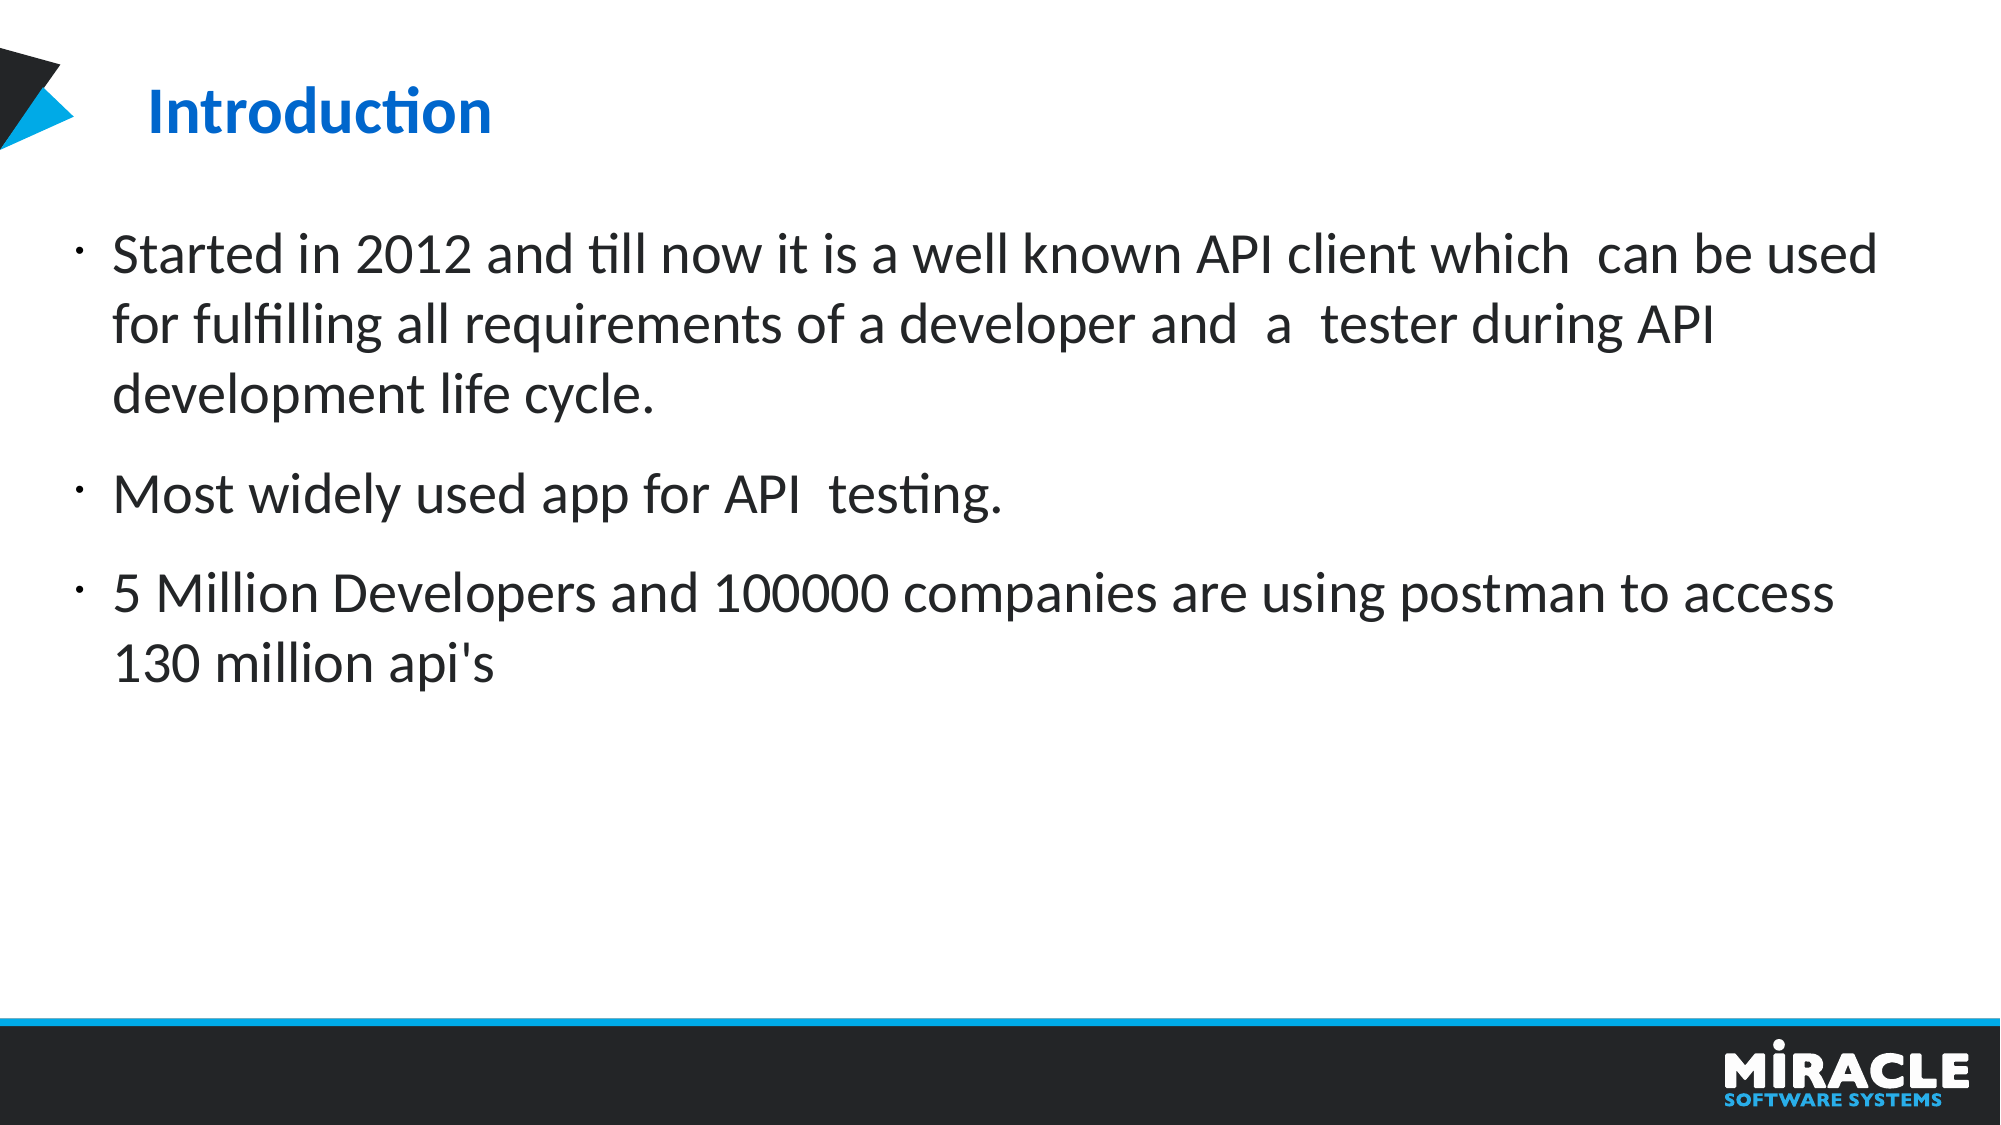

# Introduction
Started in 2012 and till now it is a well known API client which can be used for fulfilling all requirements of a developer and a tester during API development life cycle.
Most widely used app for API testing.
5 Million Developers and 100000 companies are using postman to access 130 million api's